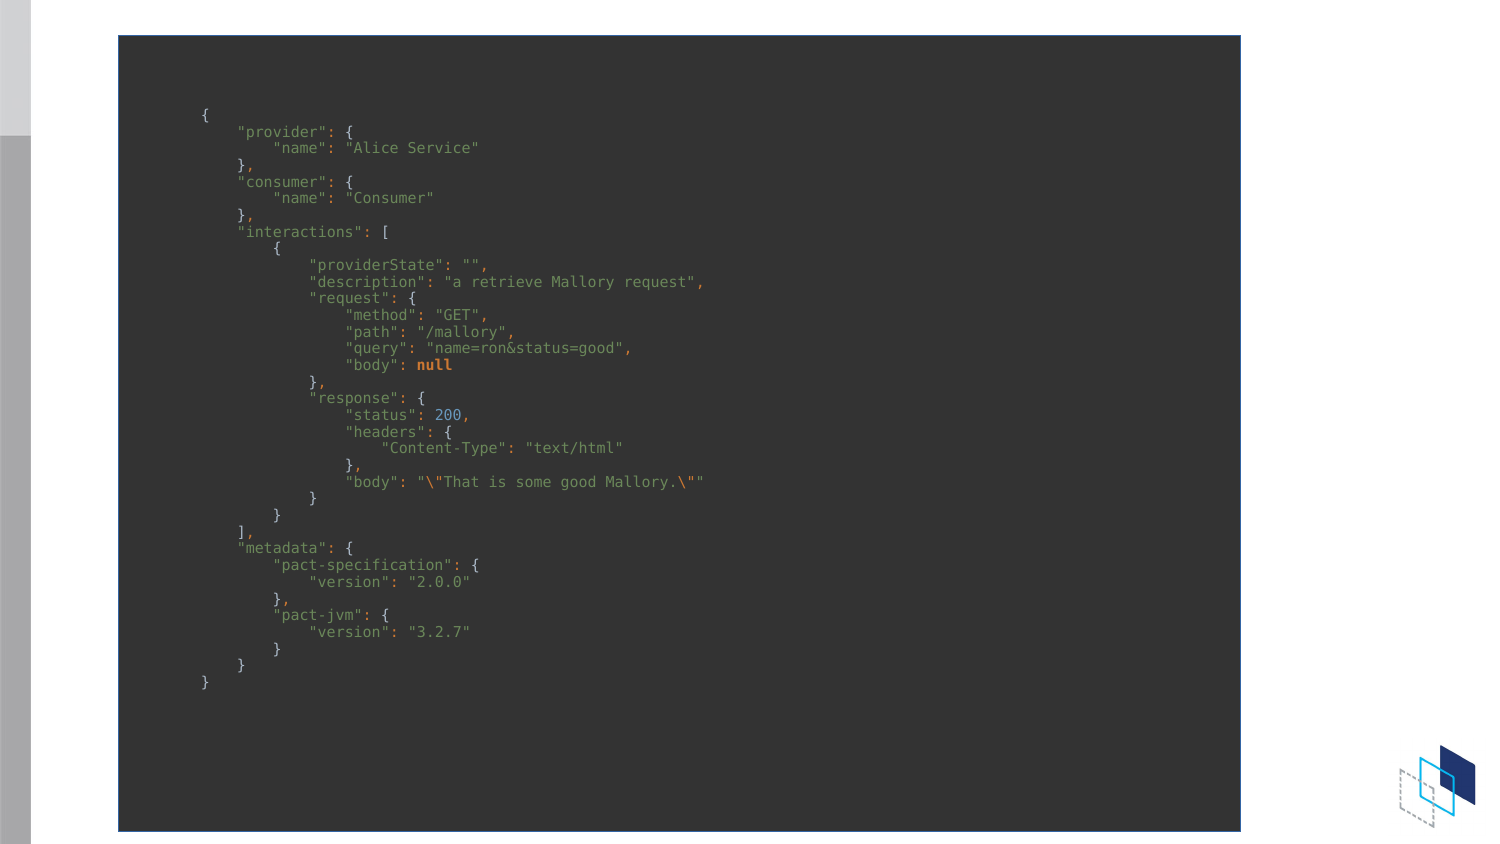

{
 "provider": {
 "name": "Alice Service"
 },
 "consumer": {
 "name": "Consumer"
 },
 "interactions": [
 {
 "providerState": "",
 "description": "a retrieve Mallory request",
 "request": {
 "method": "GET",
 "path": "/mallory",
 "query": "name=ron&status=good",
 "body": null
 },
 "response": {
 "status": 200,
 "headers": {
 "Content-Type": "text/html"
 },
 "body": "\"That is some good Mallory.\""
 }
 }
 ],
 "metadata": {
 "pact-specification": {
 "version": "2.0.0"
 },
 "pact-jvm": {
 "version": "3.2.7"
 }
 }
}